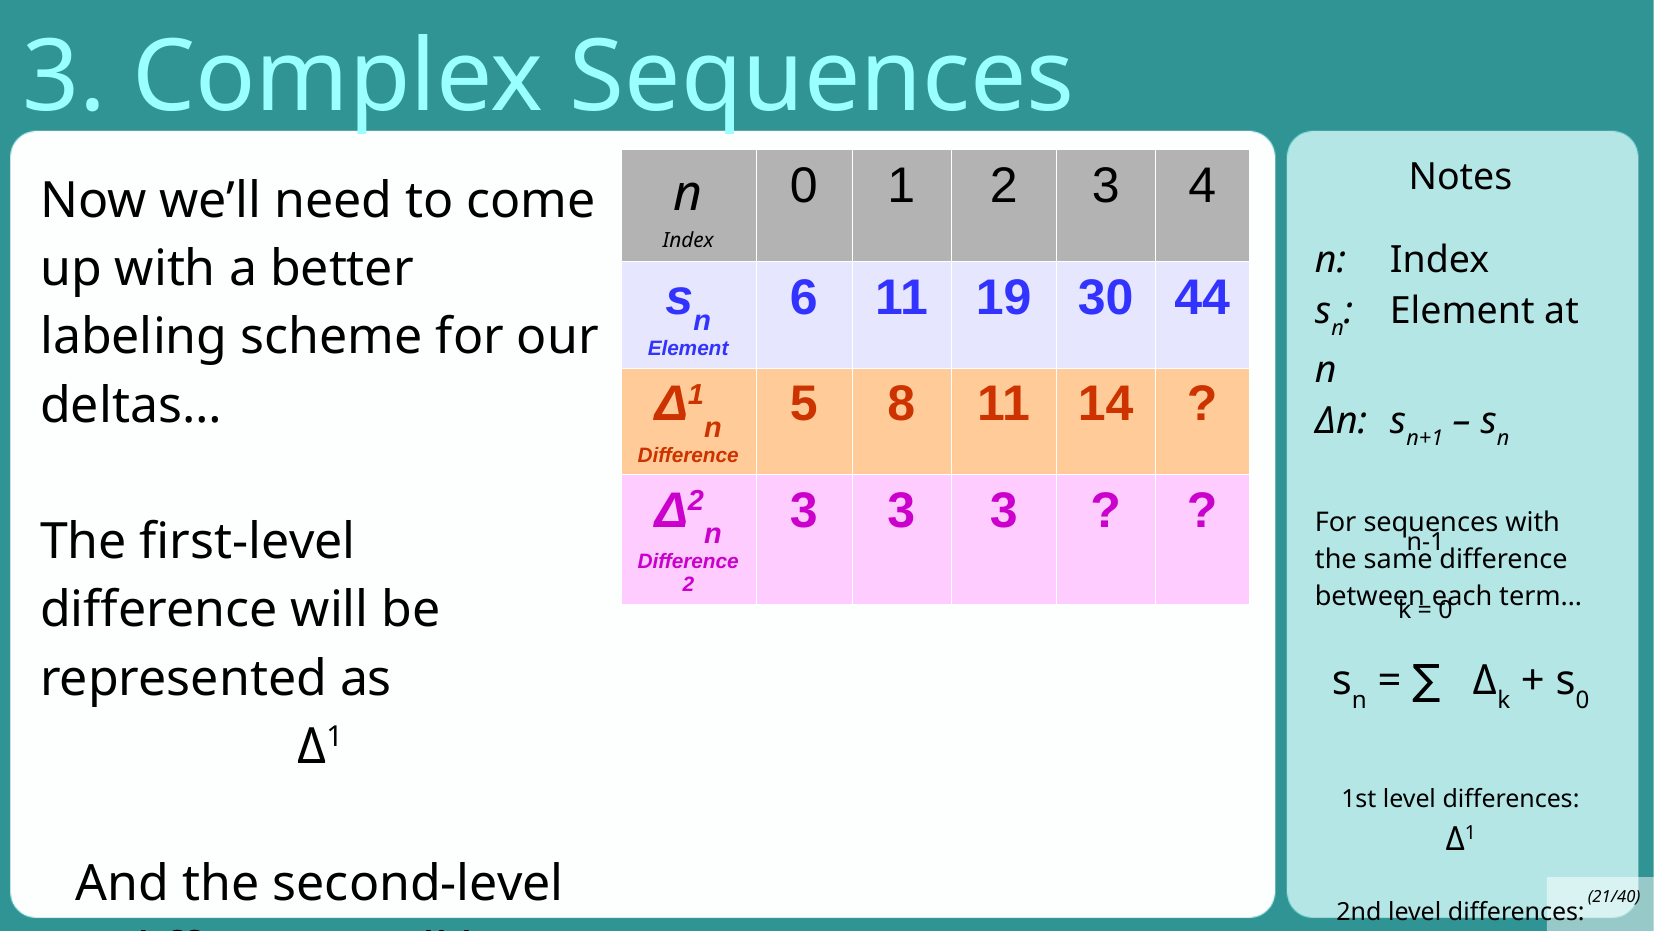

# 3. Complex Sequences
Notes
| n Index | 0 | 1 | 2 | 3 | 4 |
| --- | --- | --- | --- | --- | --- |
| sn Element | 6 | 11 | 19 | 30 | 44 |
| Δ1n Difference | 5 | 8 | 11 | 14 | ? |
| Δ2n Difference2 | 3 | 3 | 3 | ? | ? |
Now we’ll need to come up with a better labeling scheme for our deltas…
The first-level difference will be represented as
Δ1
And the second-level difference will be
Δ2
n: 	Index
sn: 	Element at n
Δn: 	sn+1 – sn
For sequences with the same difference between each term…
sn = ∑ Δk + s0
1st level differences:
Δ1
2nd level differences:
Δ2
n-1
k = 0